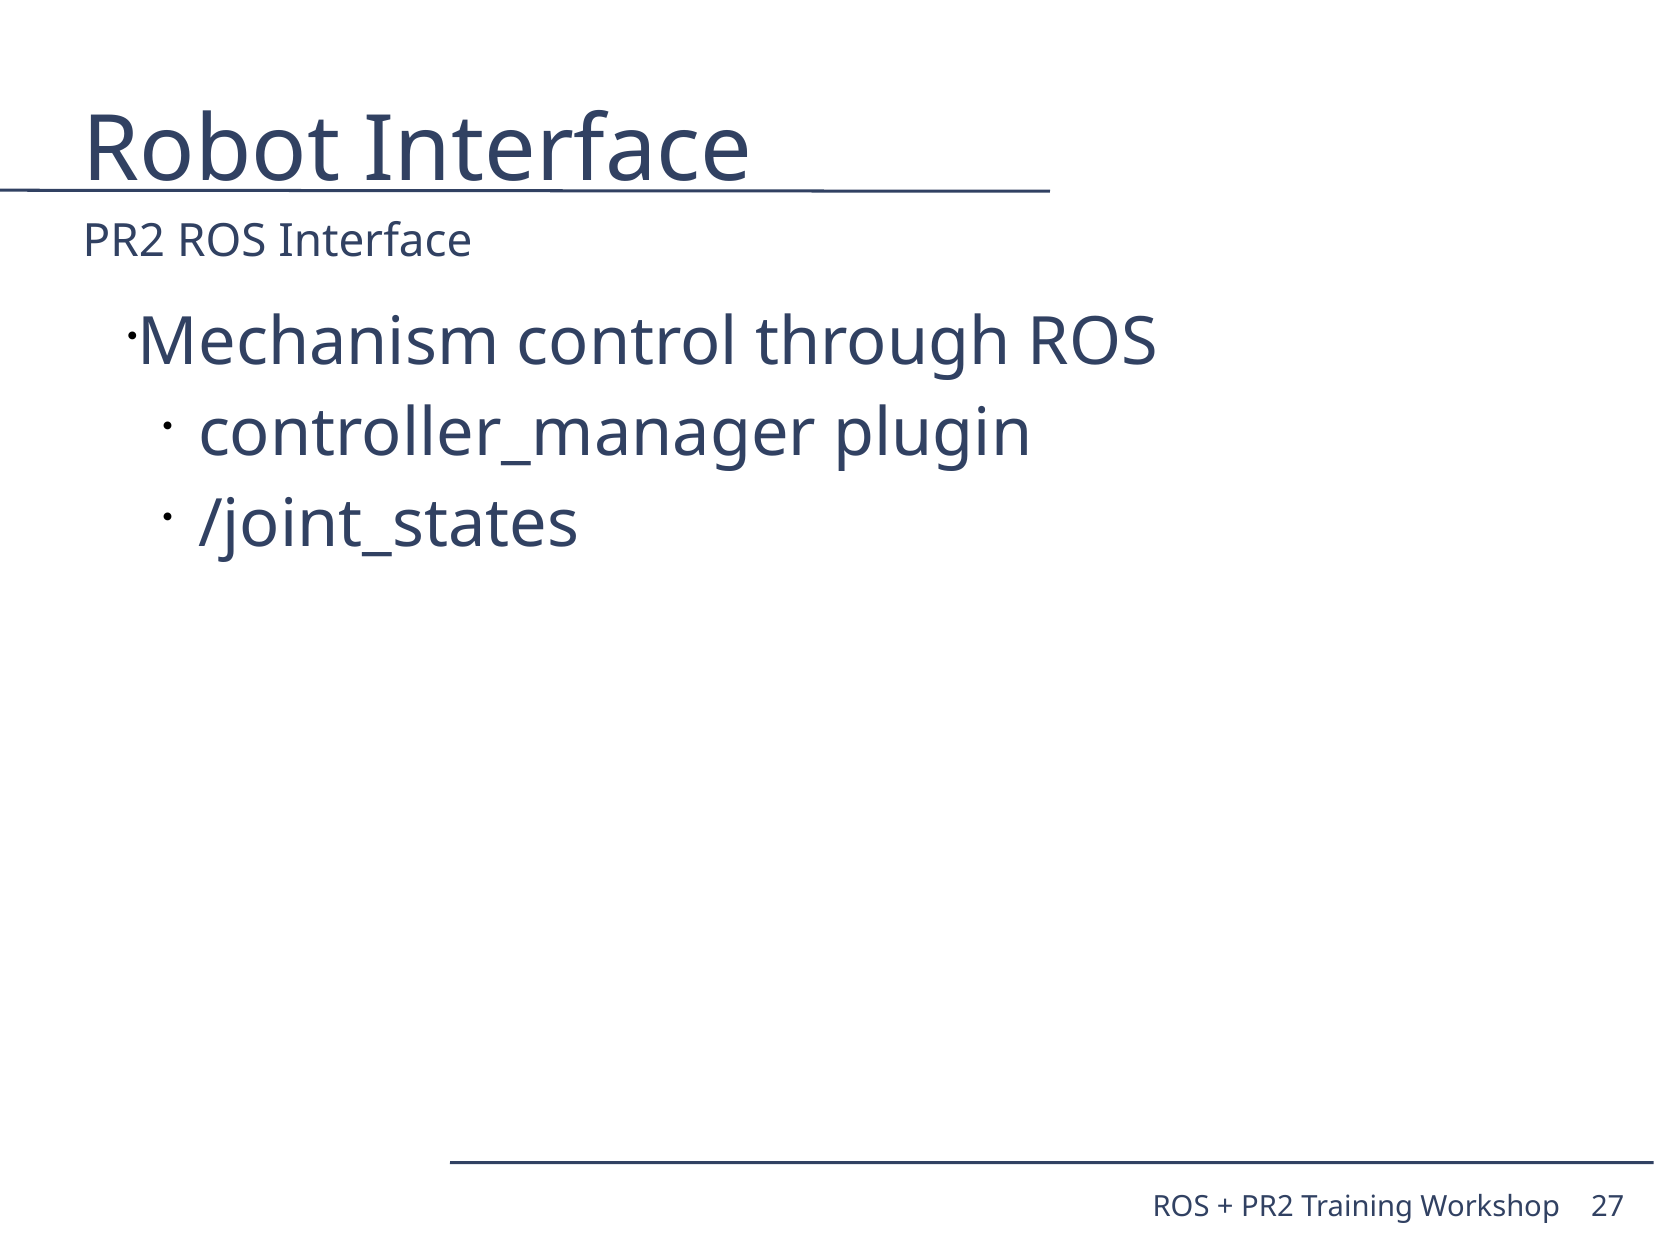

# Robot Interface PR2 ROS Interface
Mechanism control through ROS
controller_manager plugin
/joint_states